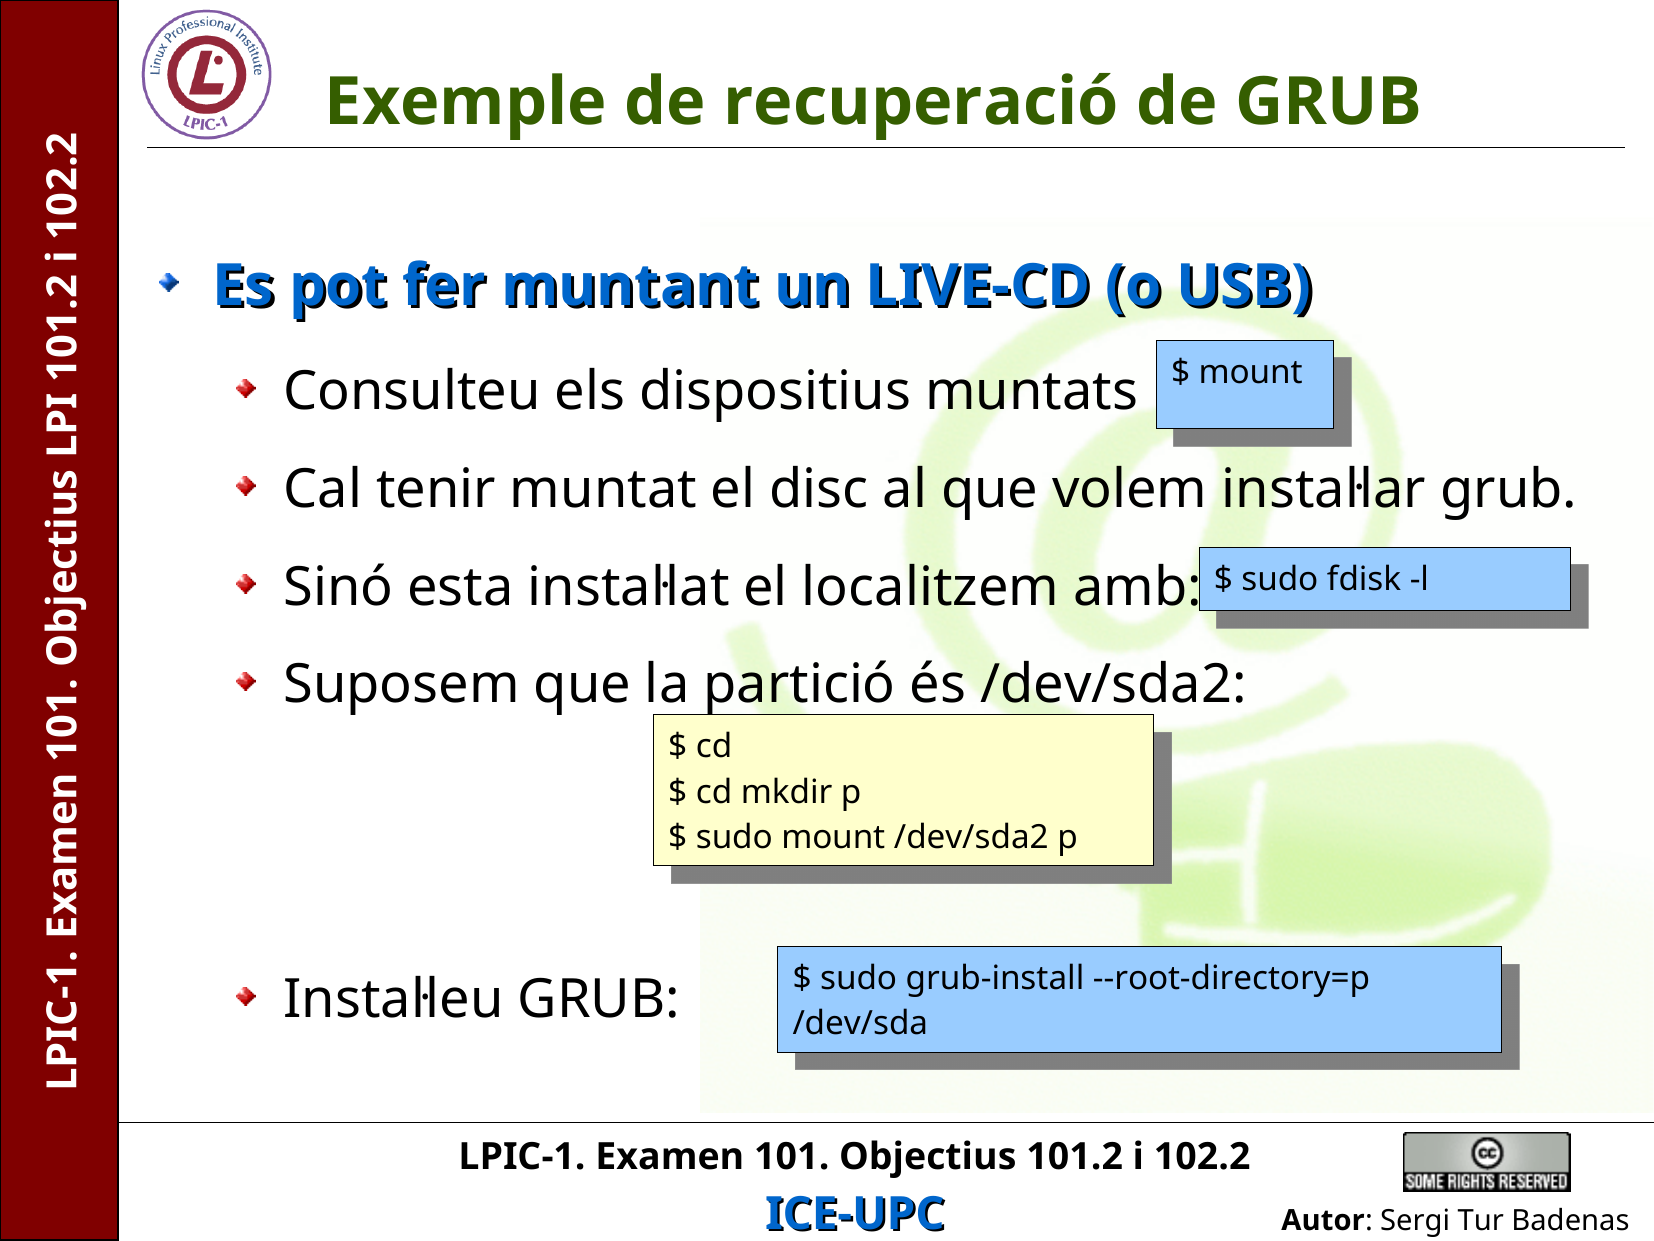

# Exemple de recuperació de GRUB
Es pot fer muntant un LIVE-CD (o USB)
Consulteu els dispositius muntats
Cal tenir muntat el disc al que volem instal·lar grub.
Sinó esta instal·lat el localitzem amb:
Suposem que la partició és /dev/sda2:
Instal·leu GRUB:
$ mount
$ sudo fdisk -l
$ cd
$ cd mkdir p
$ sudo mount /dev/sda2 p
$ sudo grub-install --root-directory=p /dev/sda